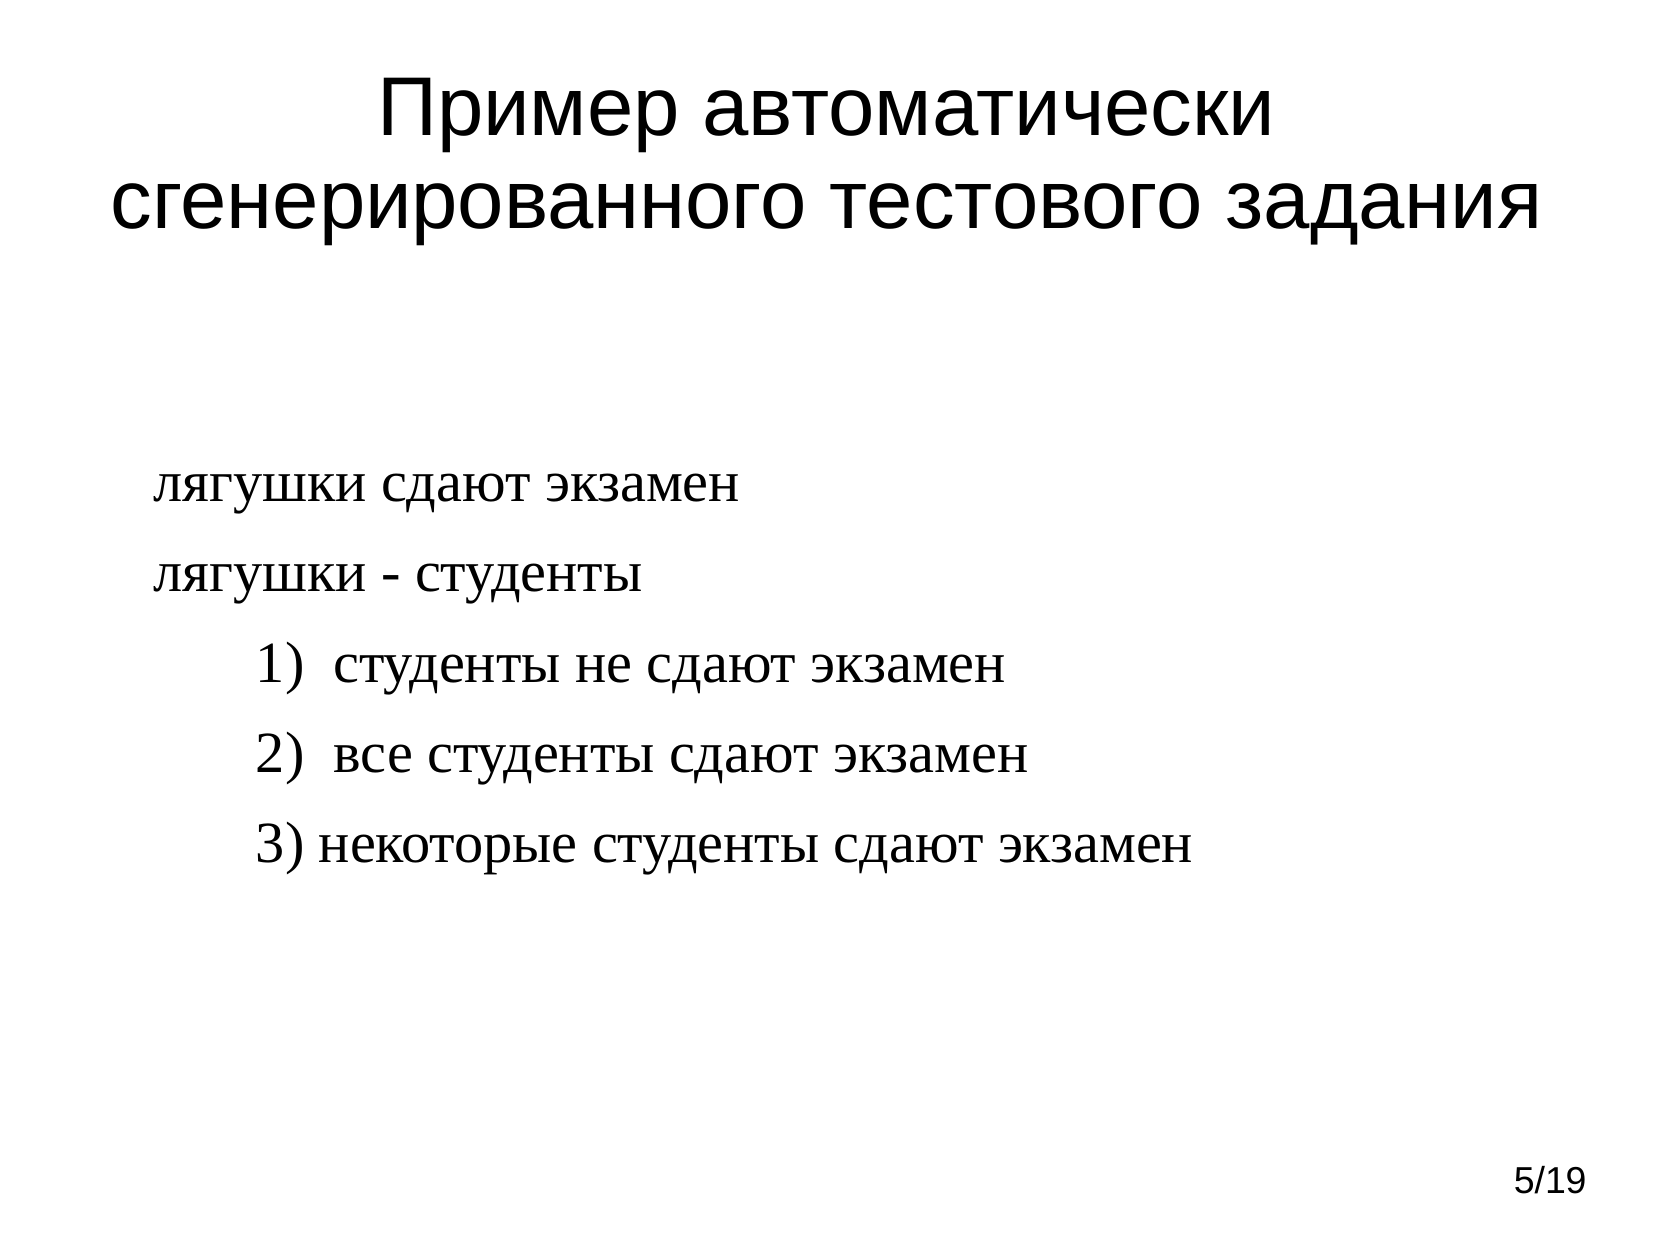

# Пример автоматически сгенерированного тестового задания
лягушки сдают экзамен
лягушки - студенты
 1) студенты не сдают экзамен
 2) все студенты сдают экзамен
 3) некоторые студенты сдают экзамен